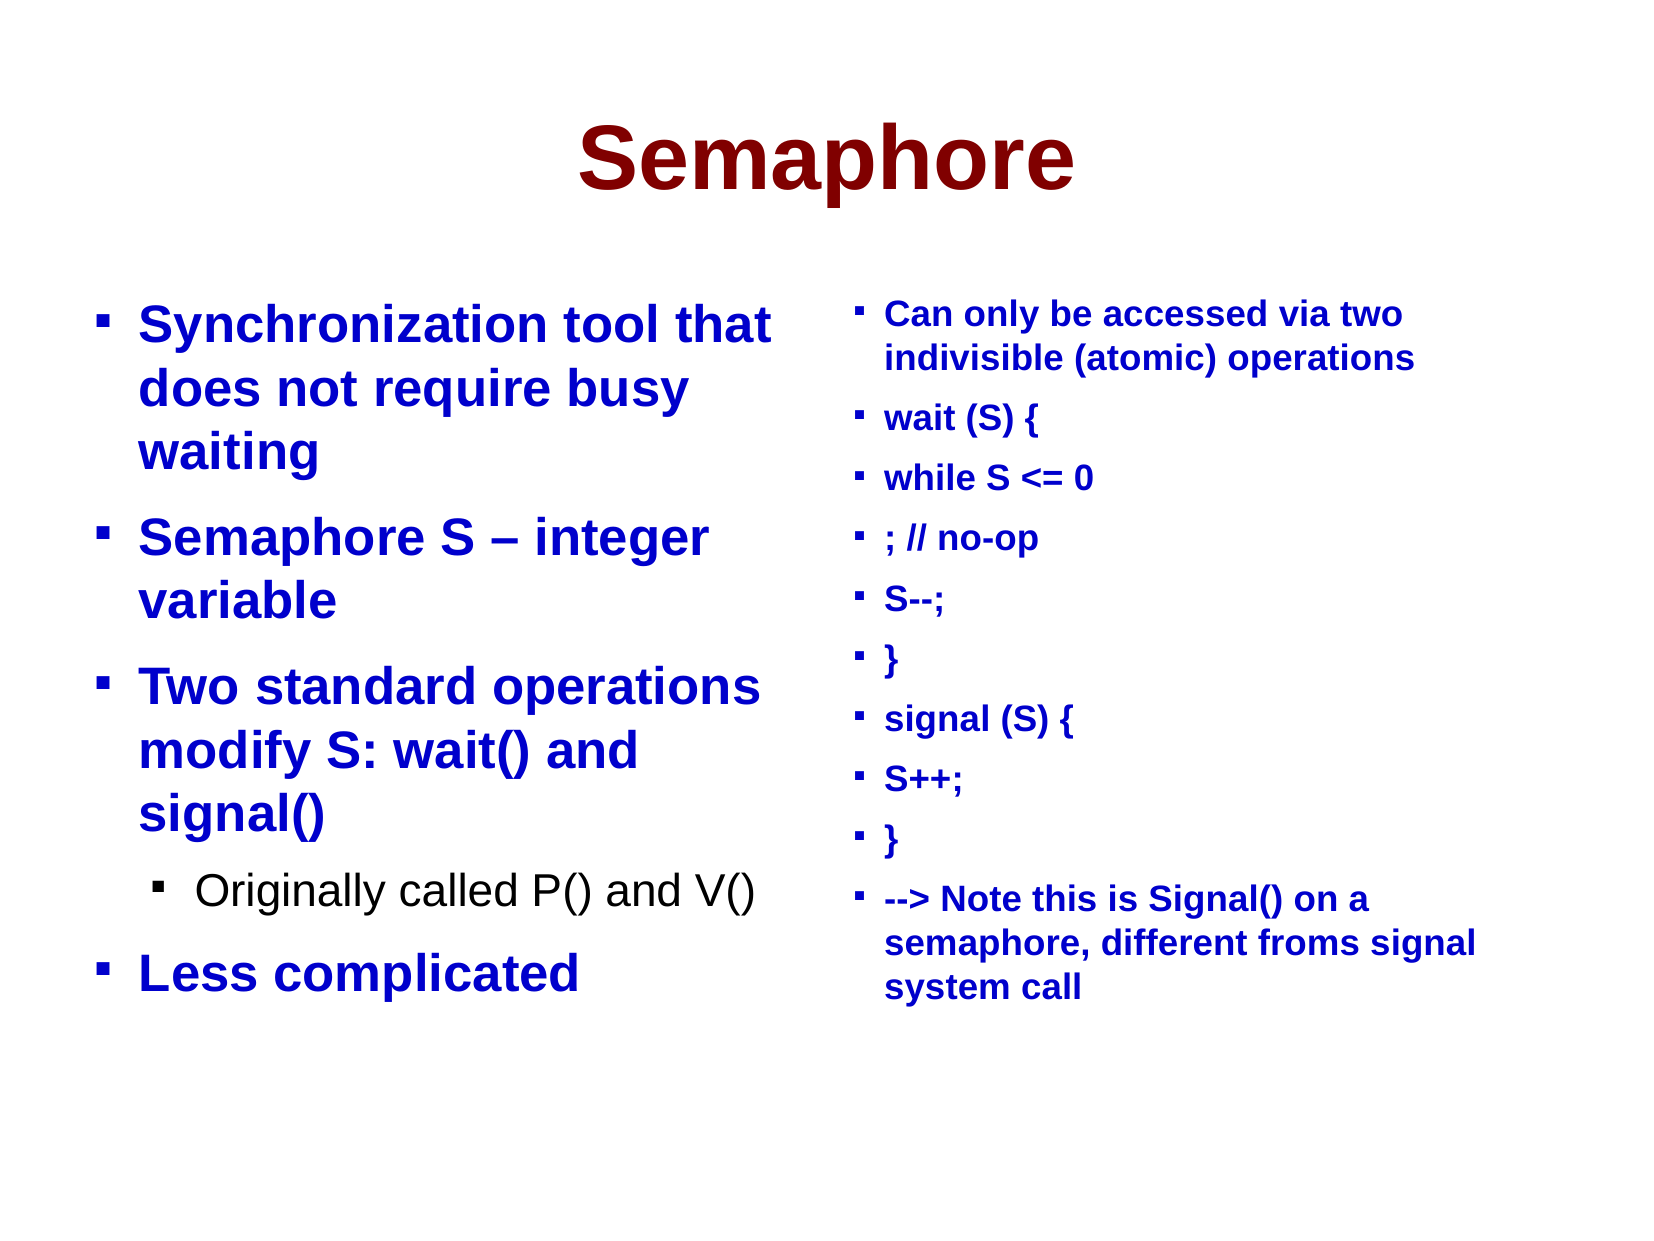

# Semaphore
Synchronization tool that does not require busy waiting
Semaphore S – integer variable
Two standard operations modify S: wait() and signal()
Originally called P() and V()
Less complicated
Can only be accessed via two indivisible (atomic) operations
wait (S) {
while S <= 0
; // no-op
S--;
}
signal (S) {
S++;
}
--> Note this is Signal() on a semaphore, different froms signal system call